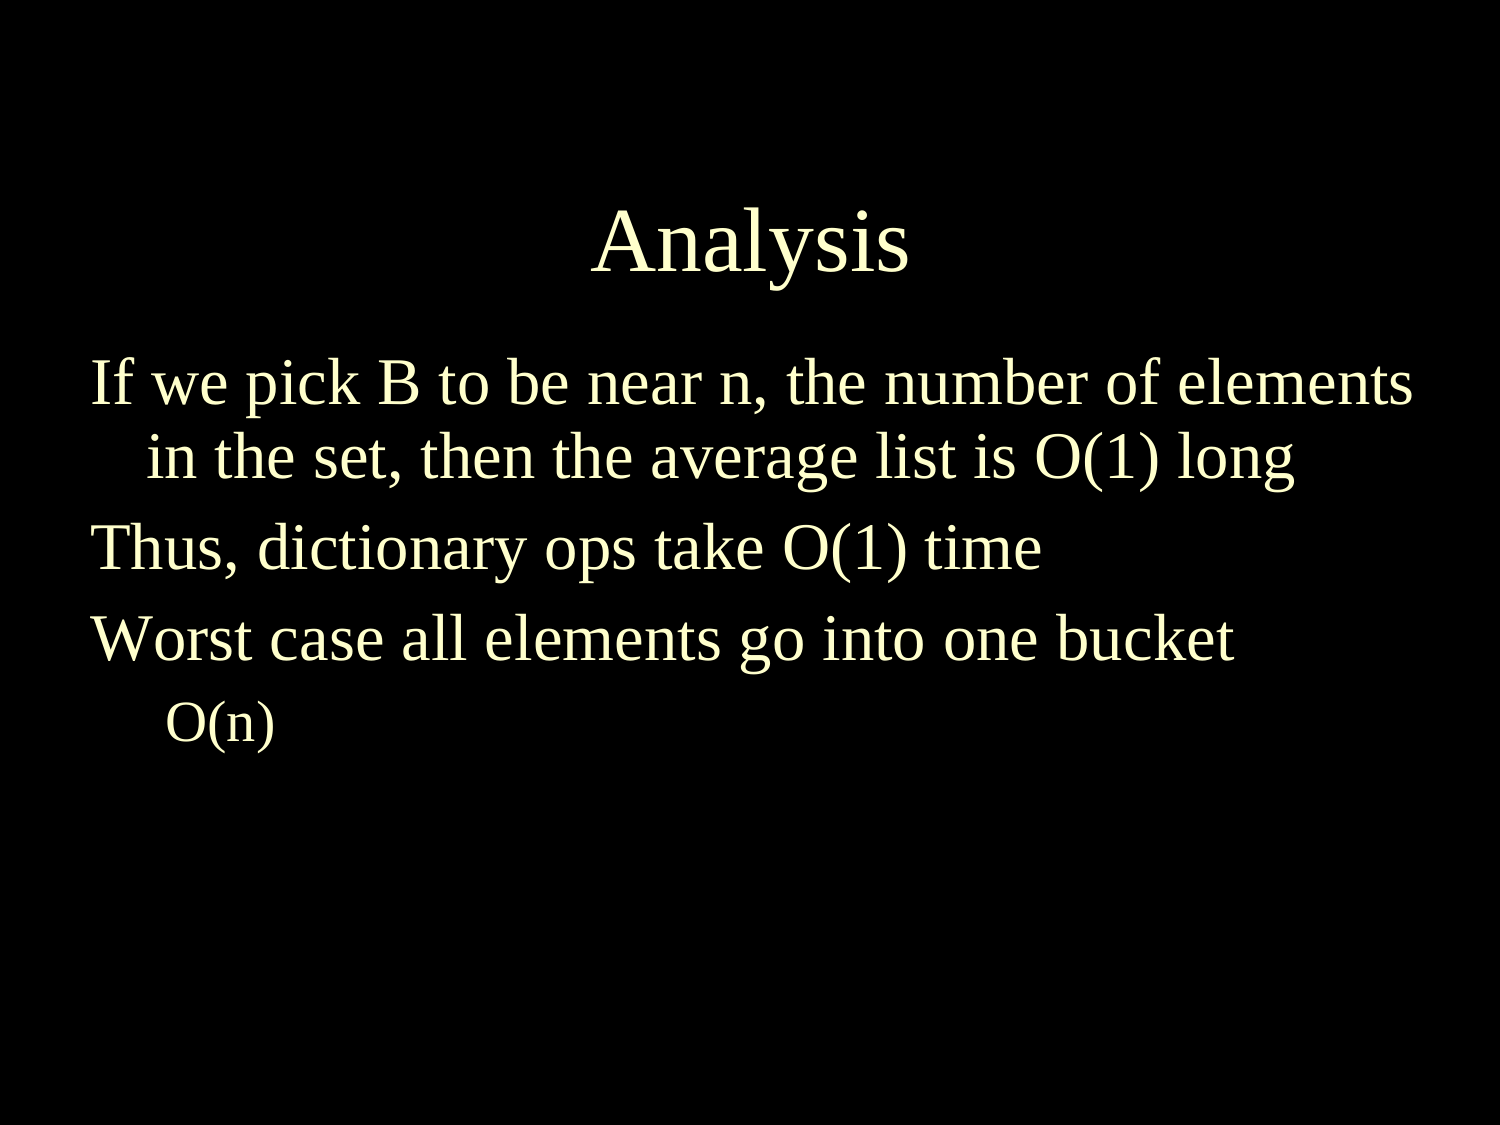

# Analysis
If we pick B to be near n, the number of elements in the set, then the average list is O(1) long
Thus, dictionary ops take O(1) time
Worst case all elements go into one bucket
O(n)